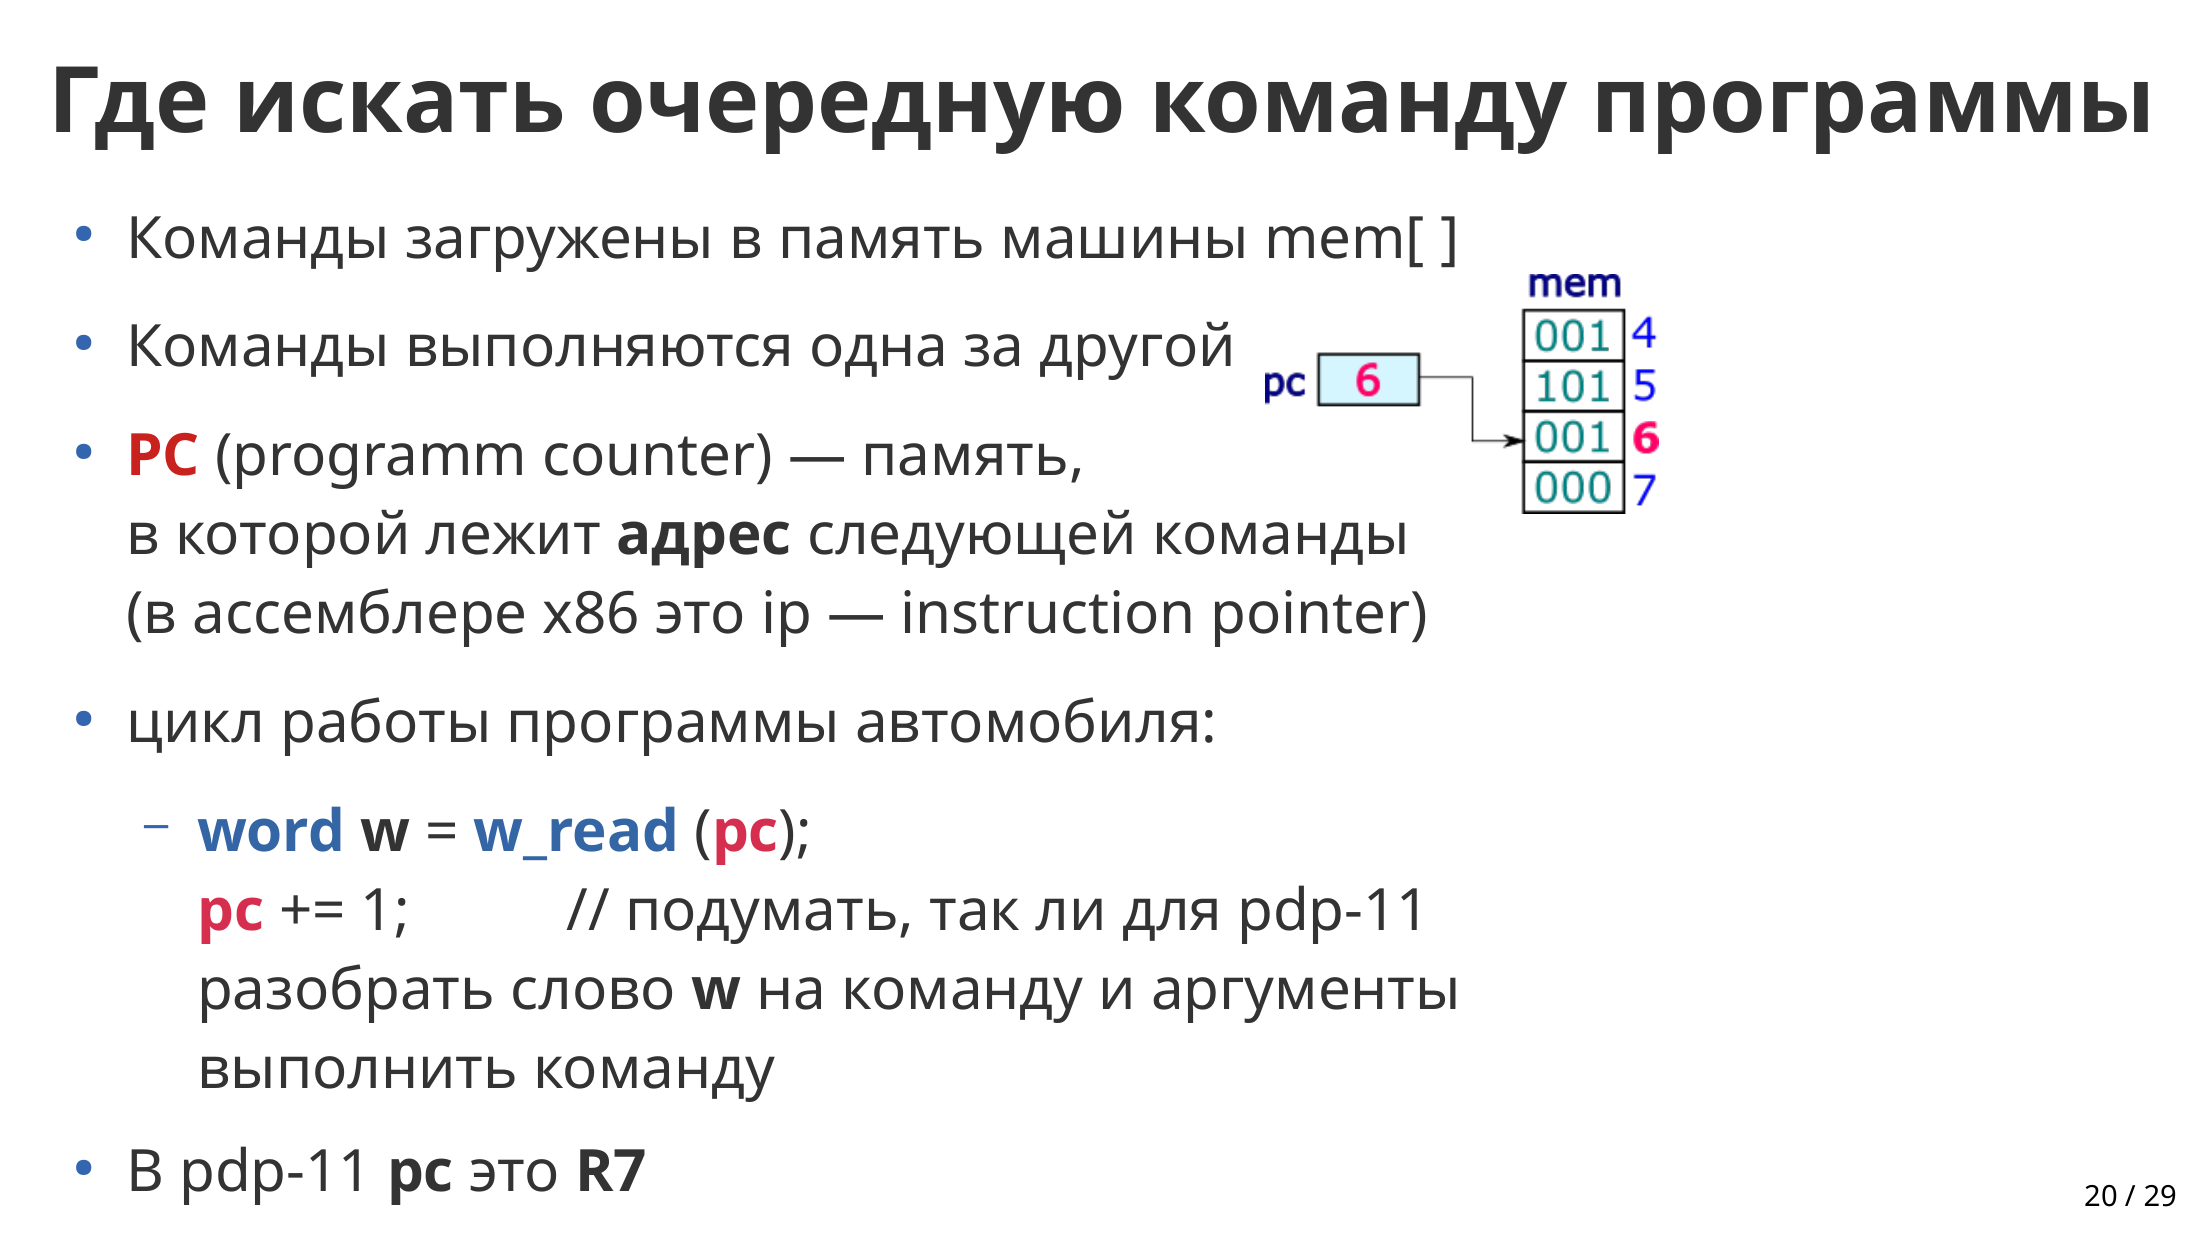

# Где искать очередную команду программы
Команды загружены в память машины mem[ ]
Команды выполняются одна за другой
PC (programm counter) — память,
в которой лежит адрес следующей команды
(в ассемблере x86 это ip — instruction pointer)
цикл работы программы автомобиля:
word w = w_read (pc);
pc += 1;			// подумать, так ли для pdp-11
разобрать слово w на команду и аргументы
выполнить команду
В pdp-11 pc это R7
20